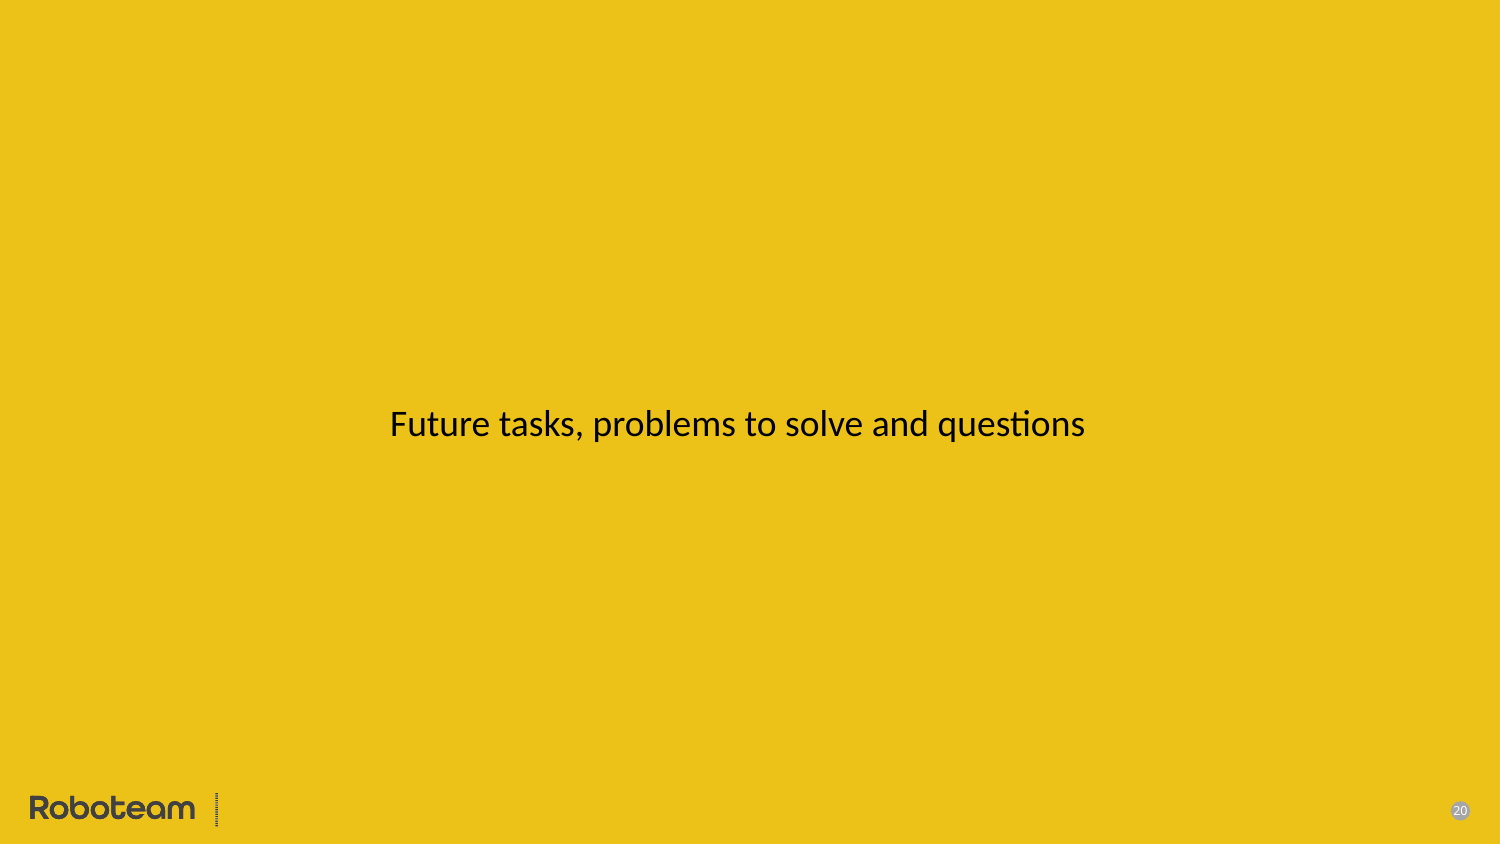

# Future tasks, problems to solve and questions